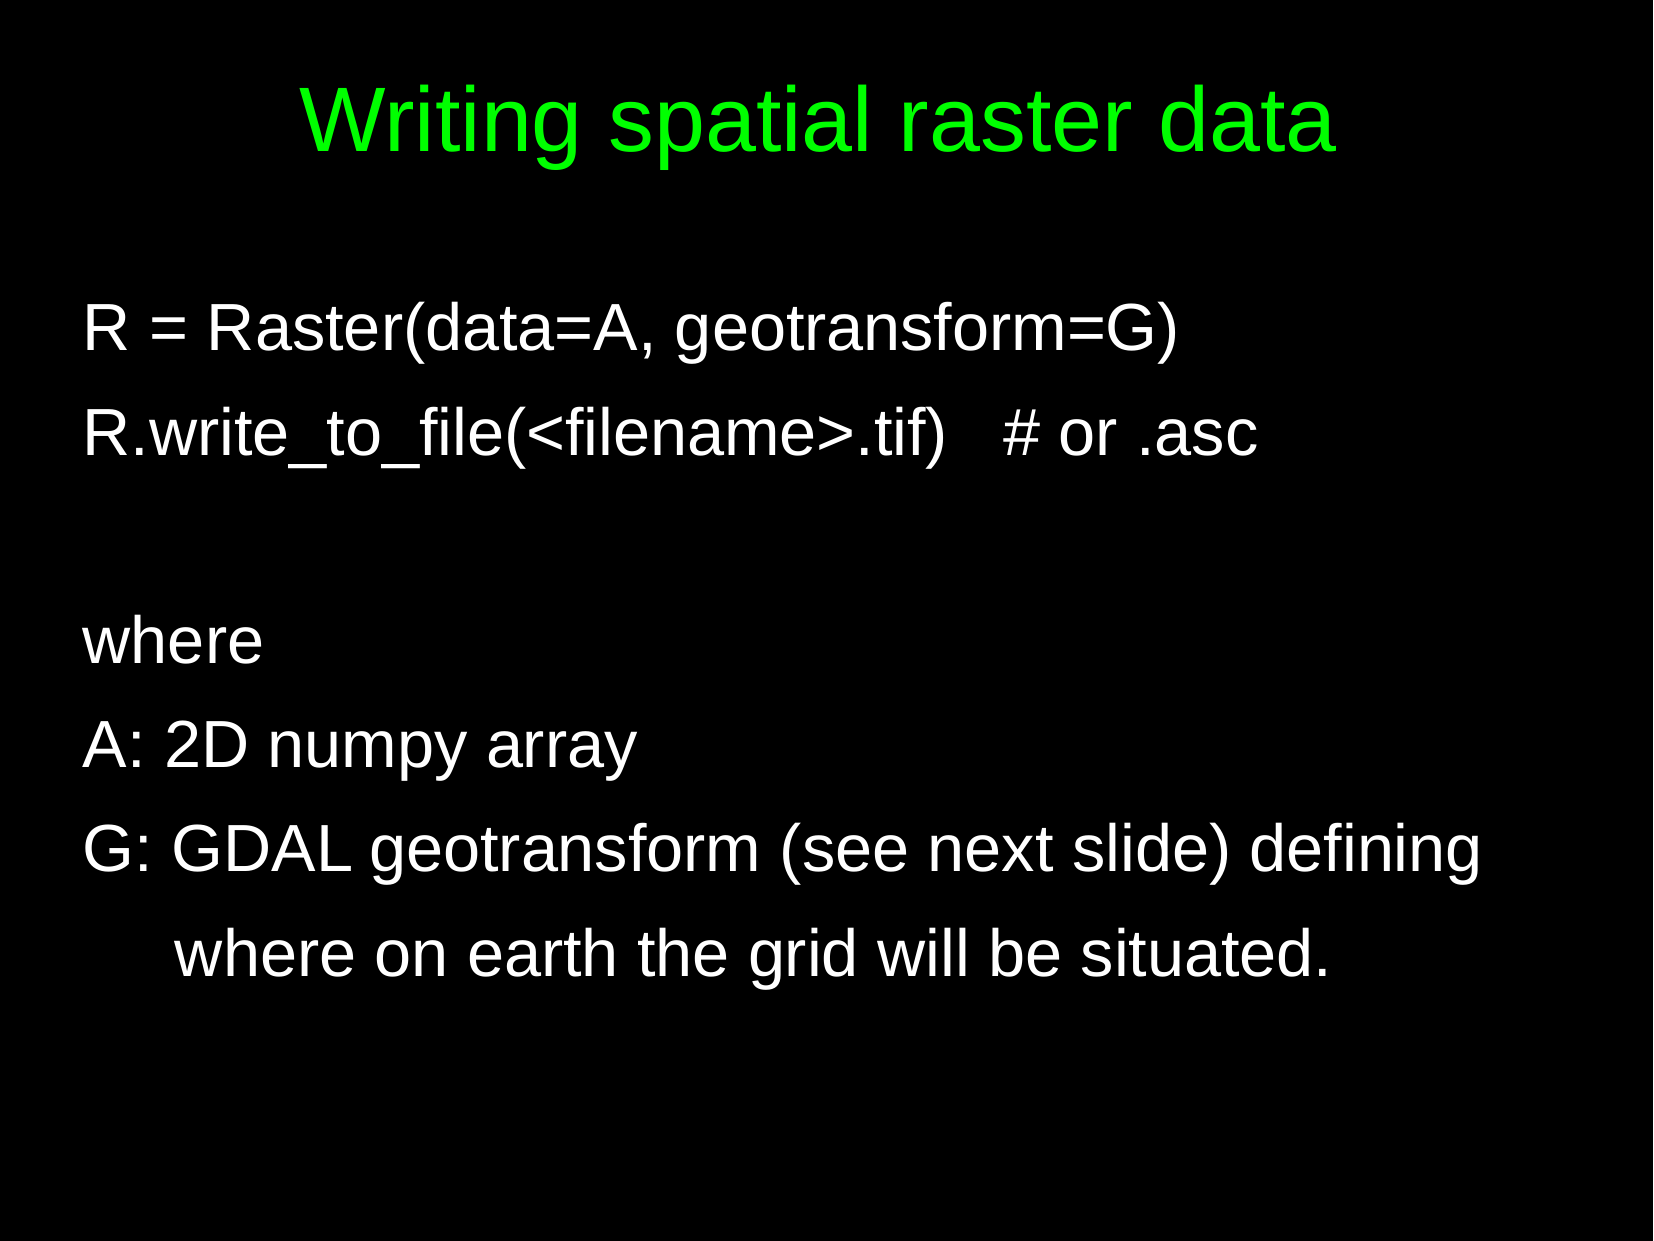

# Writing spatial raster data
R = Raster(data=A, geotransform=G)
R.write_to_file(<filename>.tif) # or .asc
where
A: 2D numpy array
G: GDAL geotransform (see next slide) defining
 where on earth the grid will be situated.